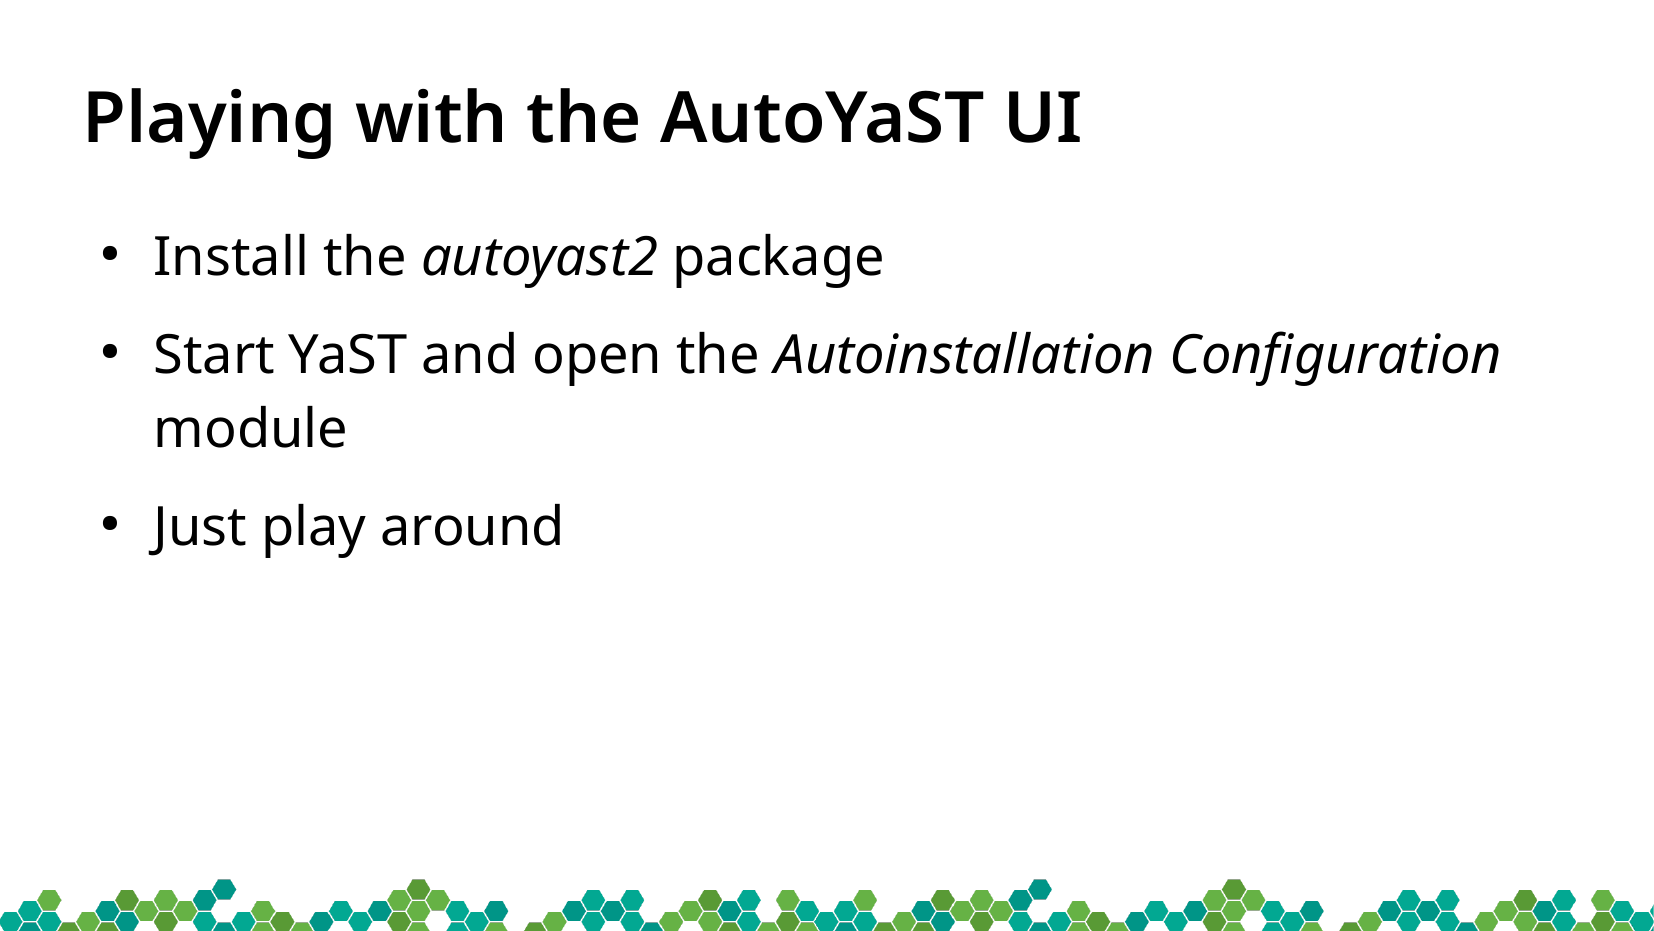

# Playing with the AutoYaST UI
Install the autoyast2 package
Start YaST and open the Autoinstallation Configuration module
Just play around